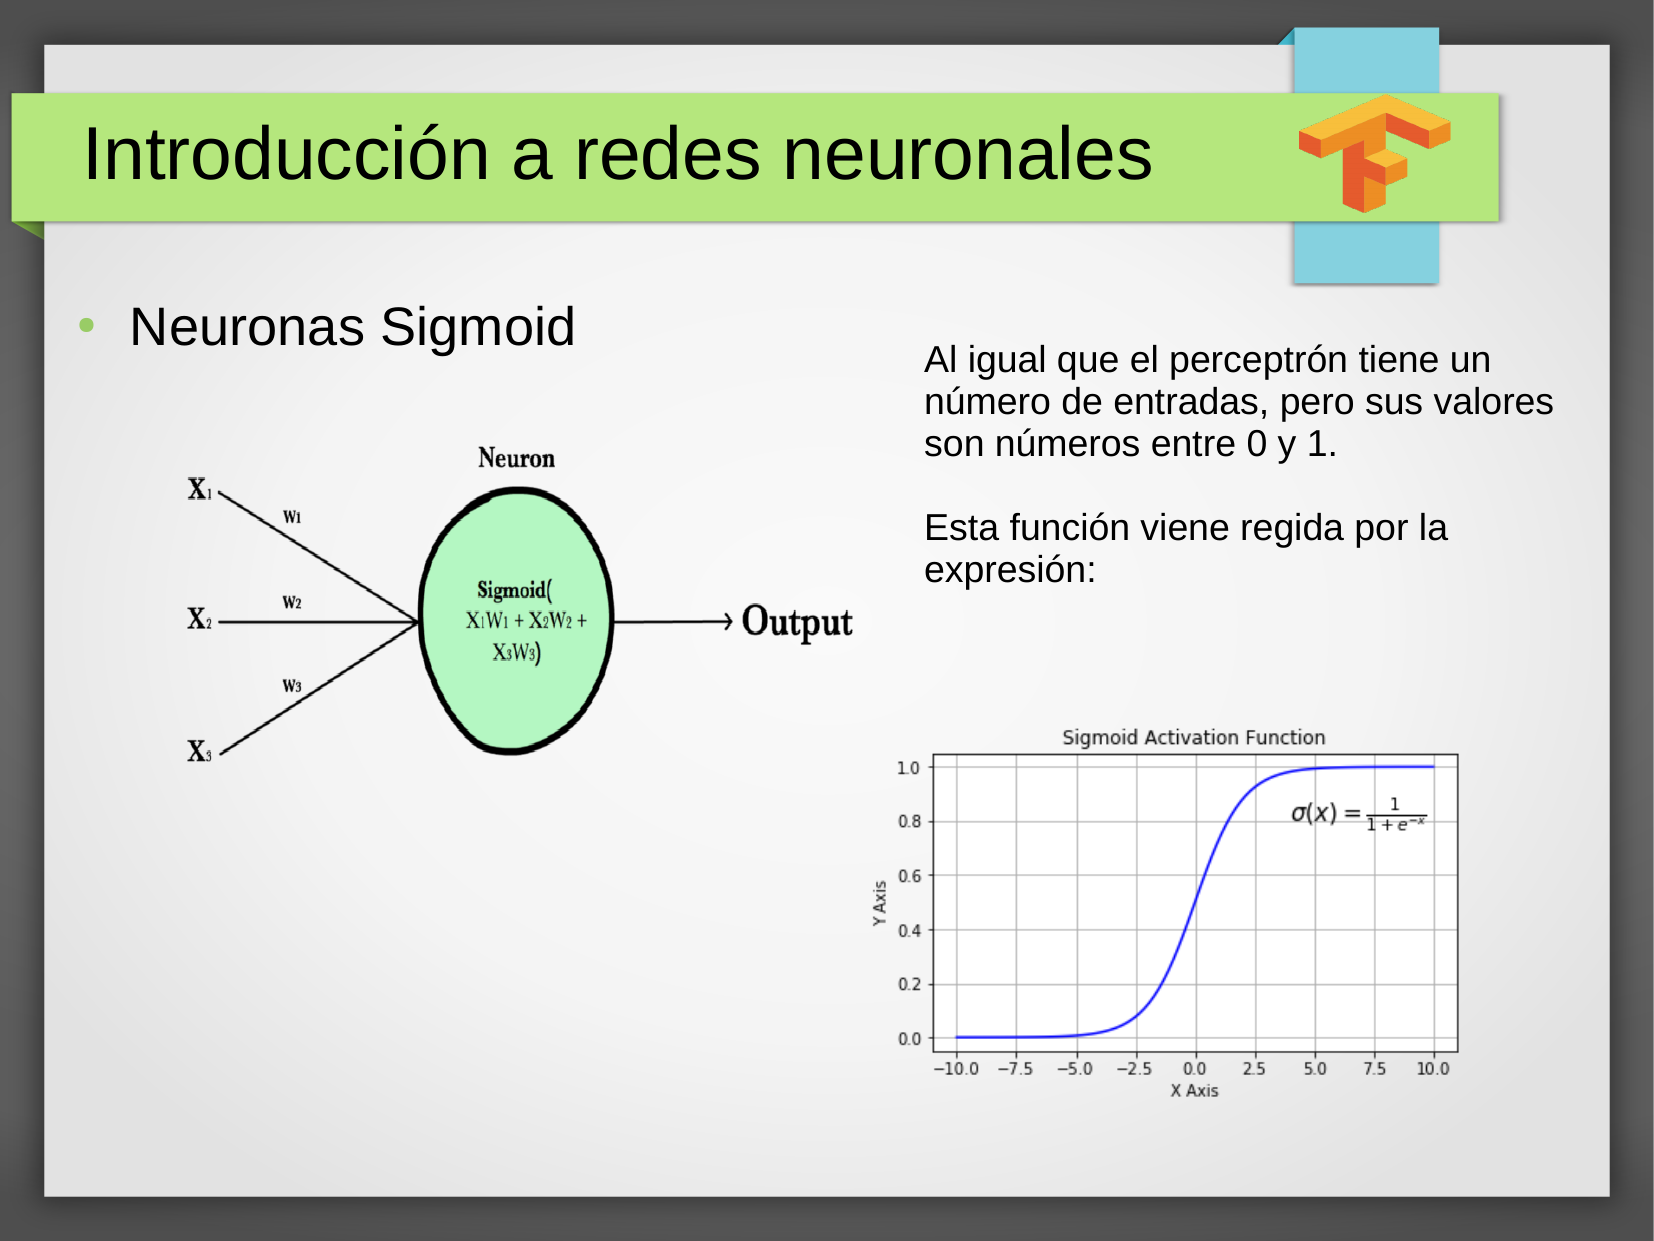

# Introducción a redes neuronales
Neuronas Sigmoid
Al igual que el perceptrón tiene un número de entradas, pero sus valores son números entre 0 y 1.
Esta función viene regida por la expresión: